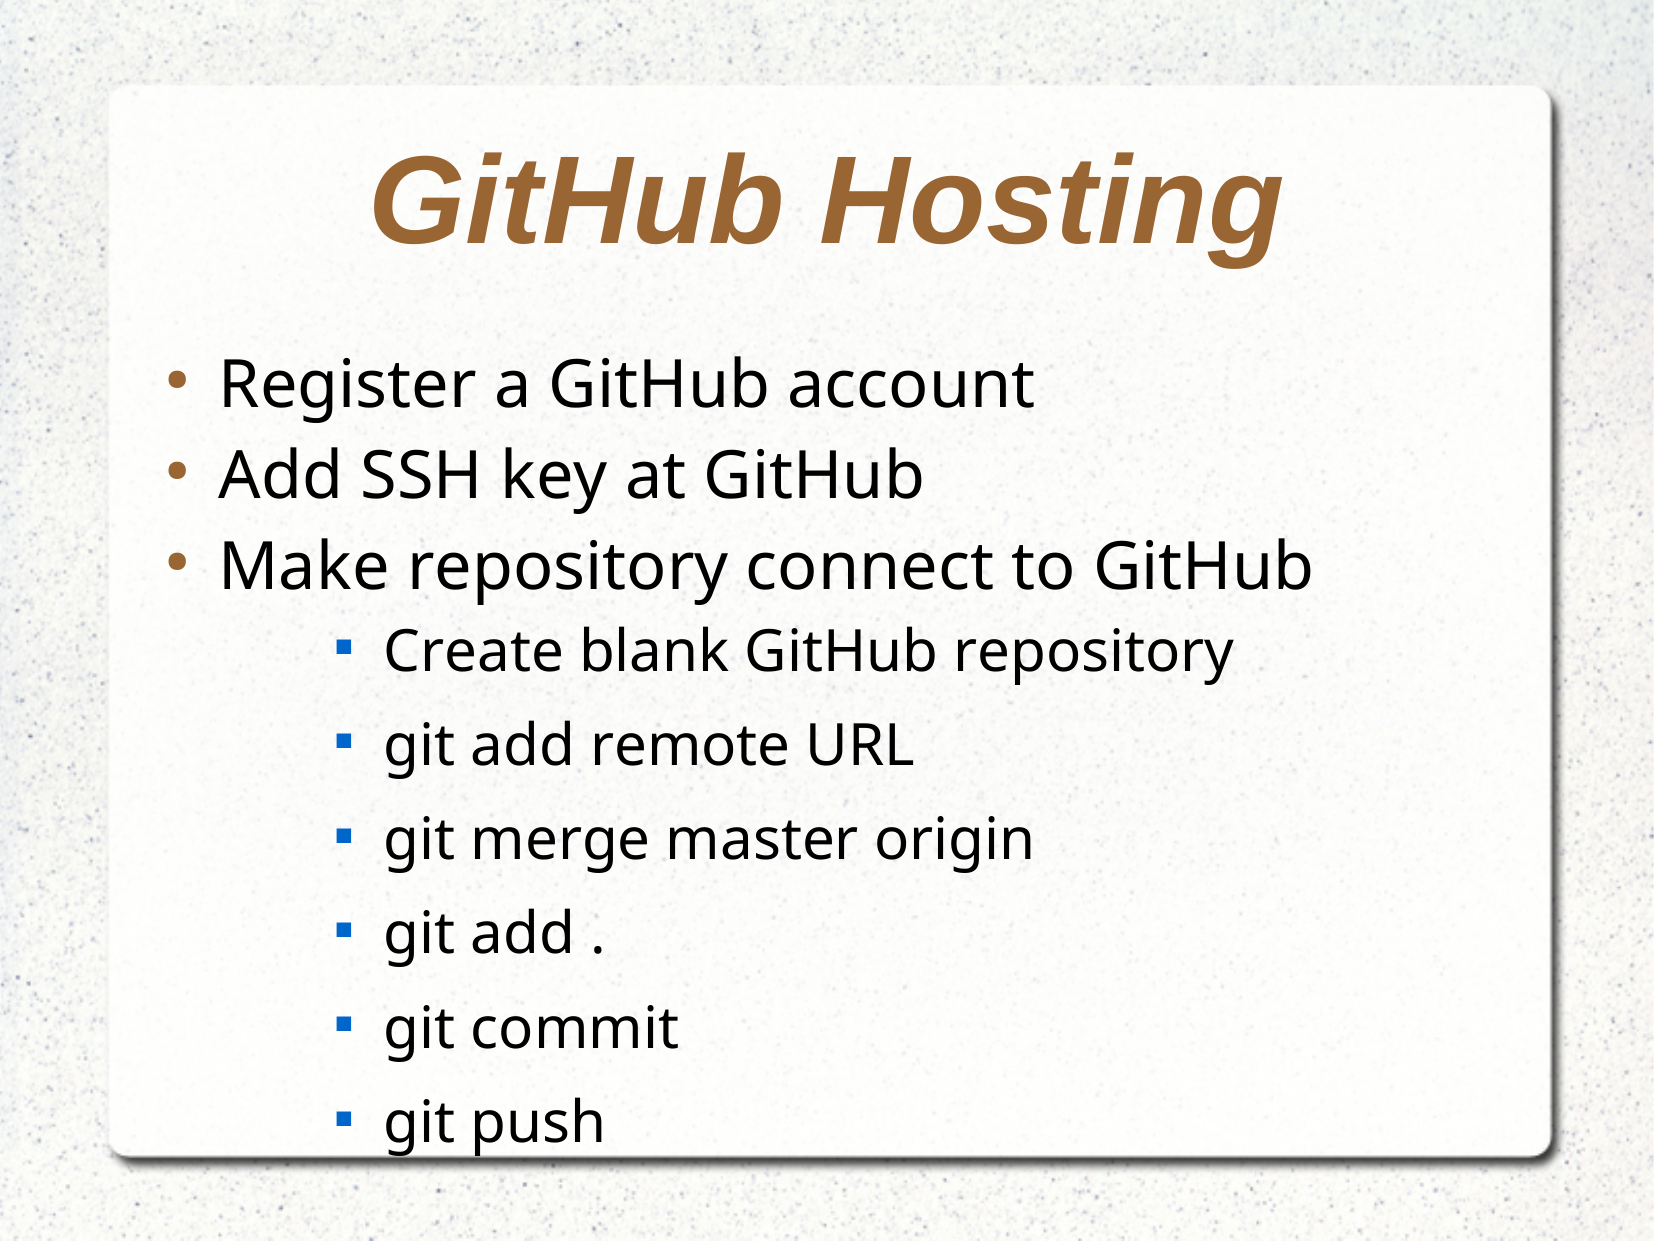

# GitHub Hosting
Register a GitHub account
Add SSH key at GitHub
Make repository connect to GitHub
Create blank GitHub repository
git add remote URL
git merge master origin
git add .
git commit
git push